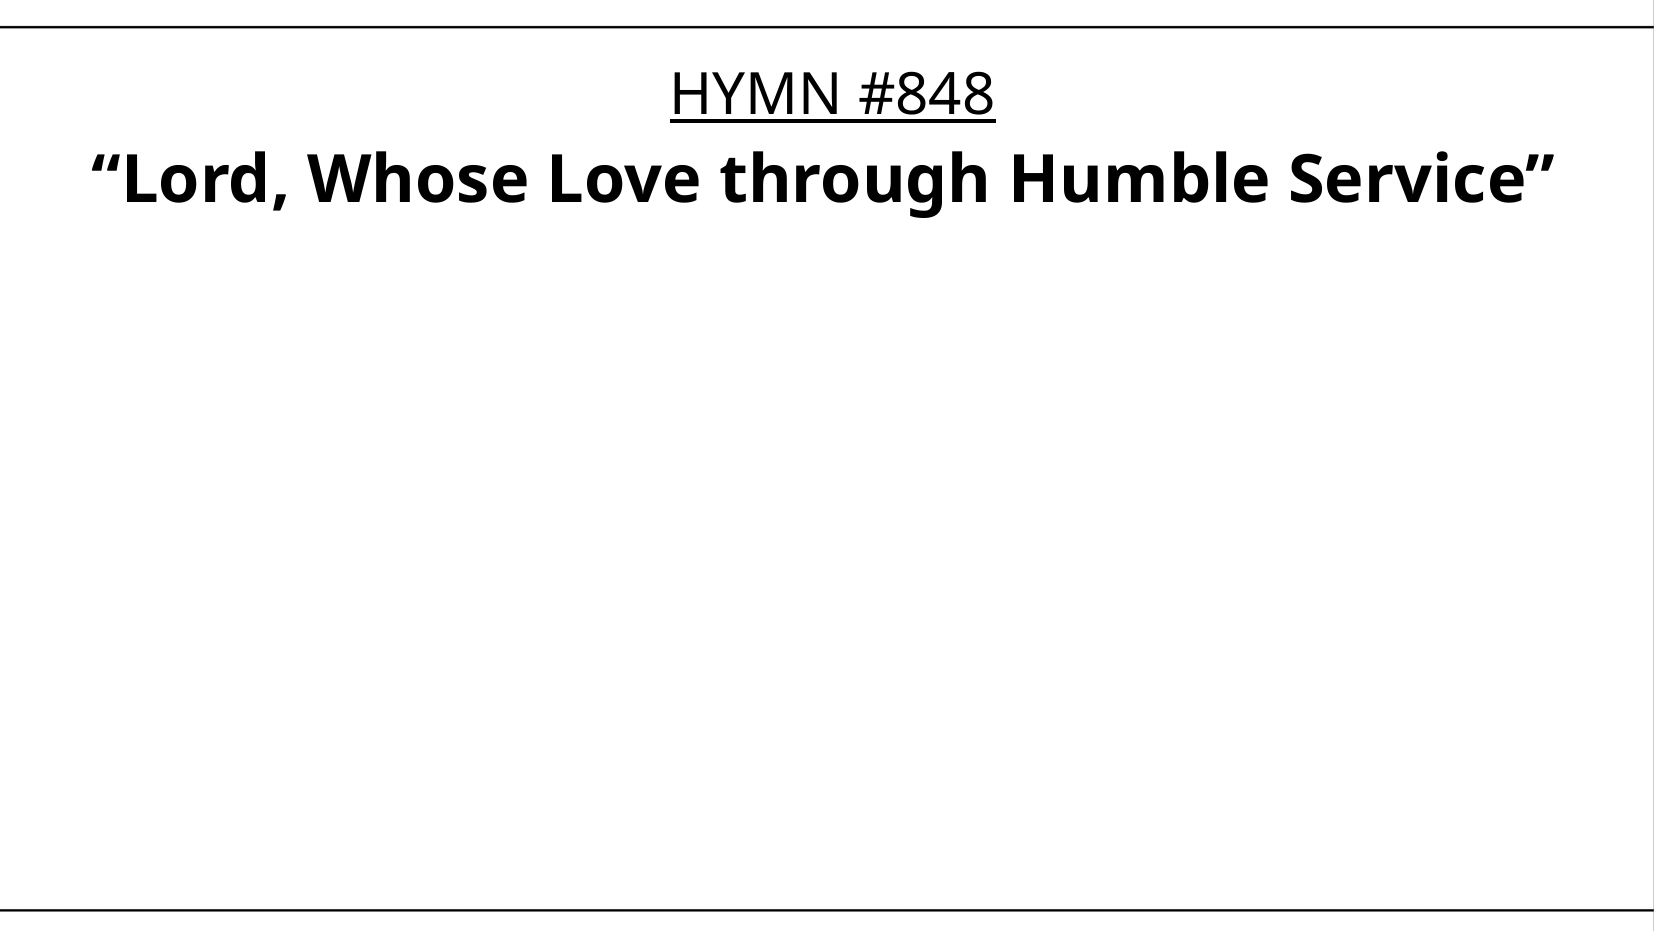

HYMN #848
“Lord, Whose Love through Humble Service”